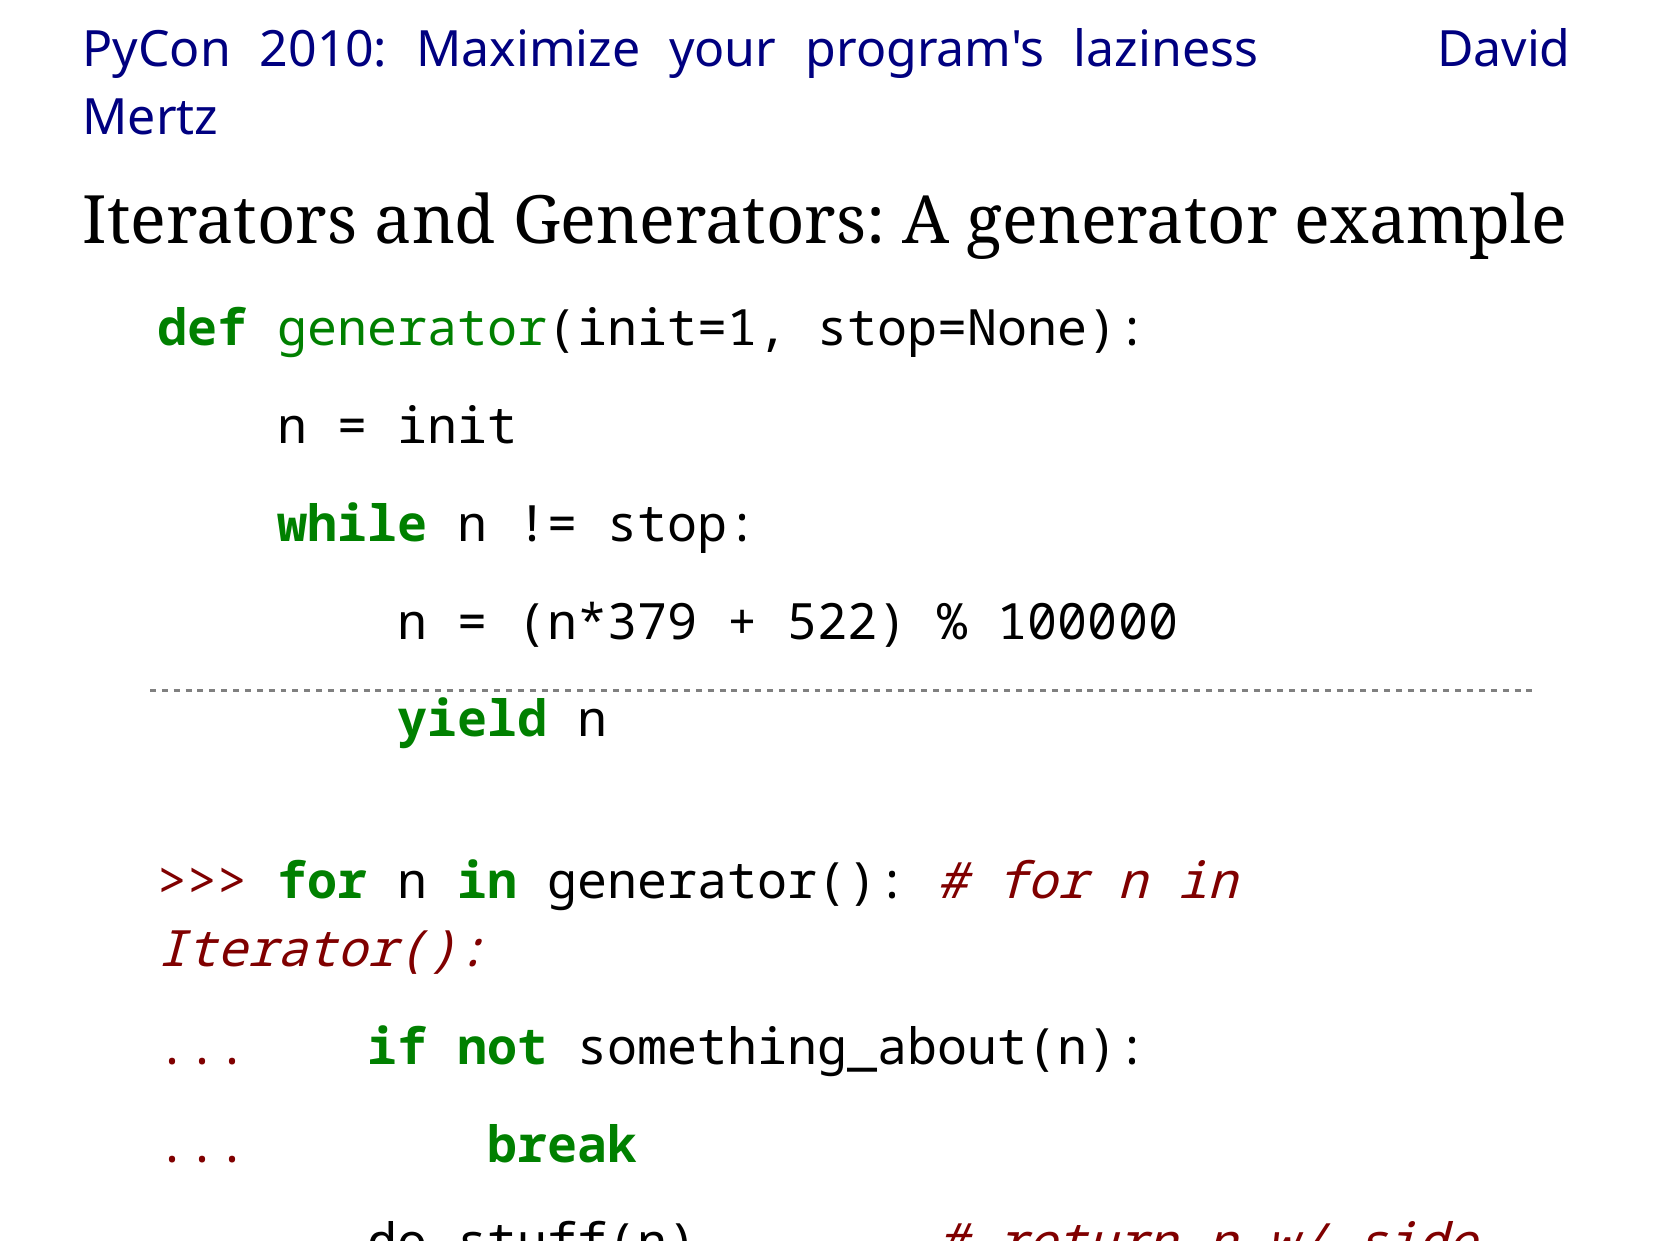

PyCon 2010: Maximize your program's laziness			David Mertz
Iterators and Generators: A generator example
def generator(init=1, stop=None):
 n = init
 while n != stop:
 n = (n*379 + 522) % 100000
 yield n
>>> for n in generator(): # for n in Iterator():
... if not something_about(n):
... break
... do_stuff(n) # return n w/ side effect
#